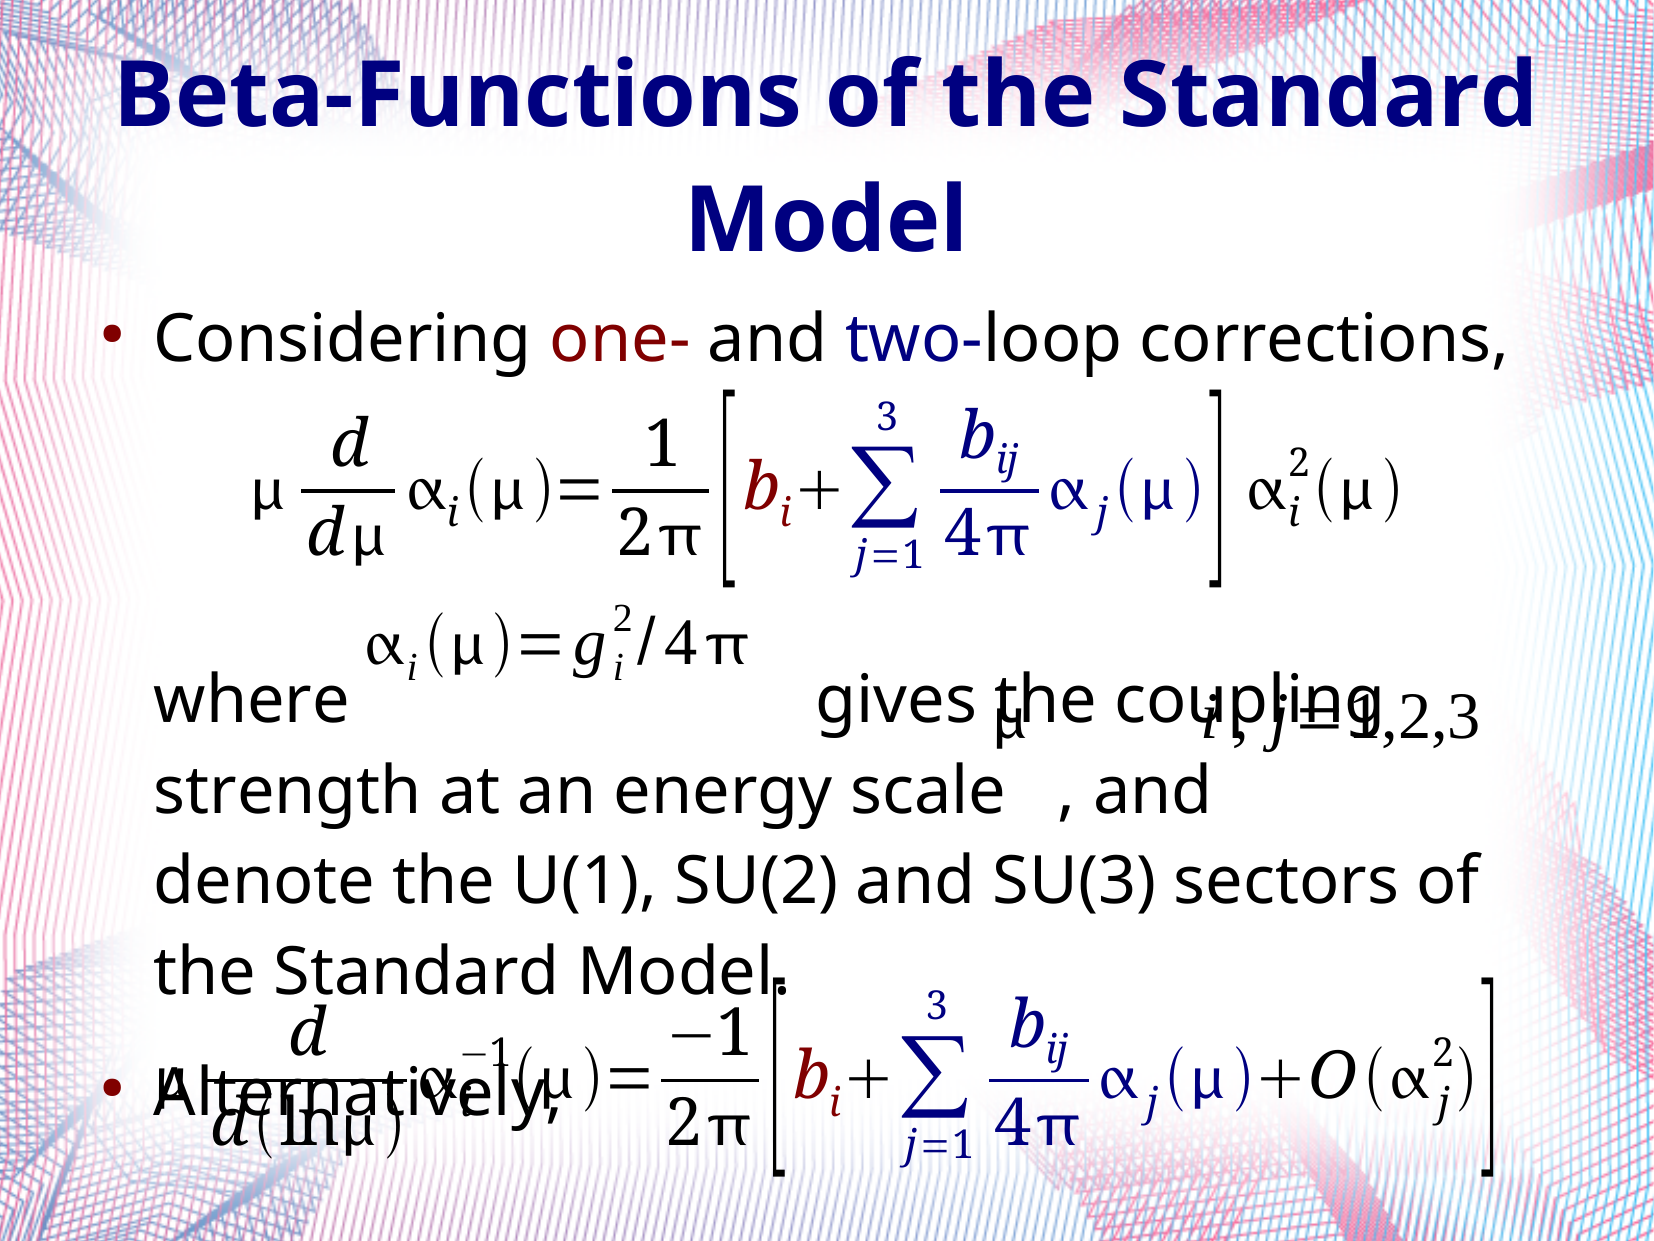

# Beta-Functions of the Standard Model
Considering one- and two-loop corrections,
where gives the coupling strength at an energy scale , and 					denote the U(1), SU(2) and SU(3) sectors of the Standard Model.
Alternatively,